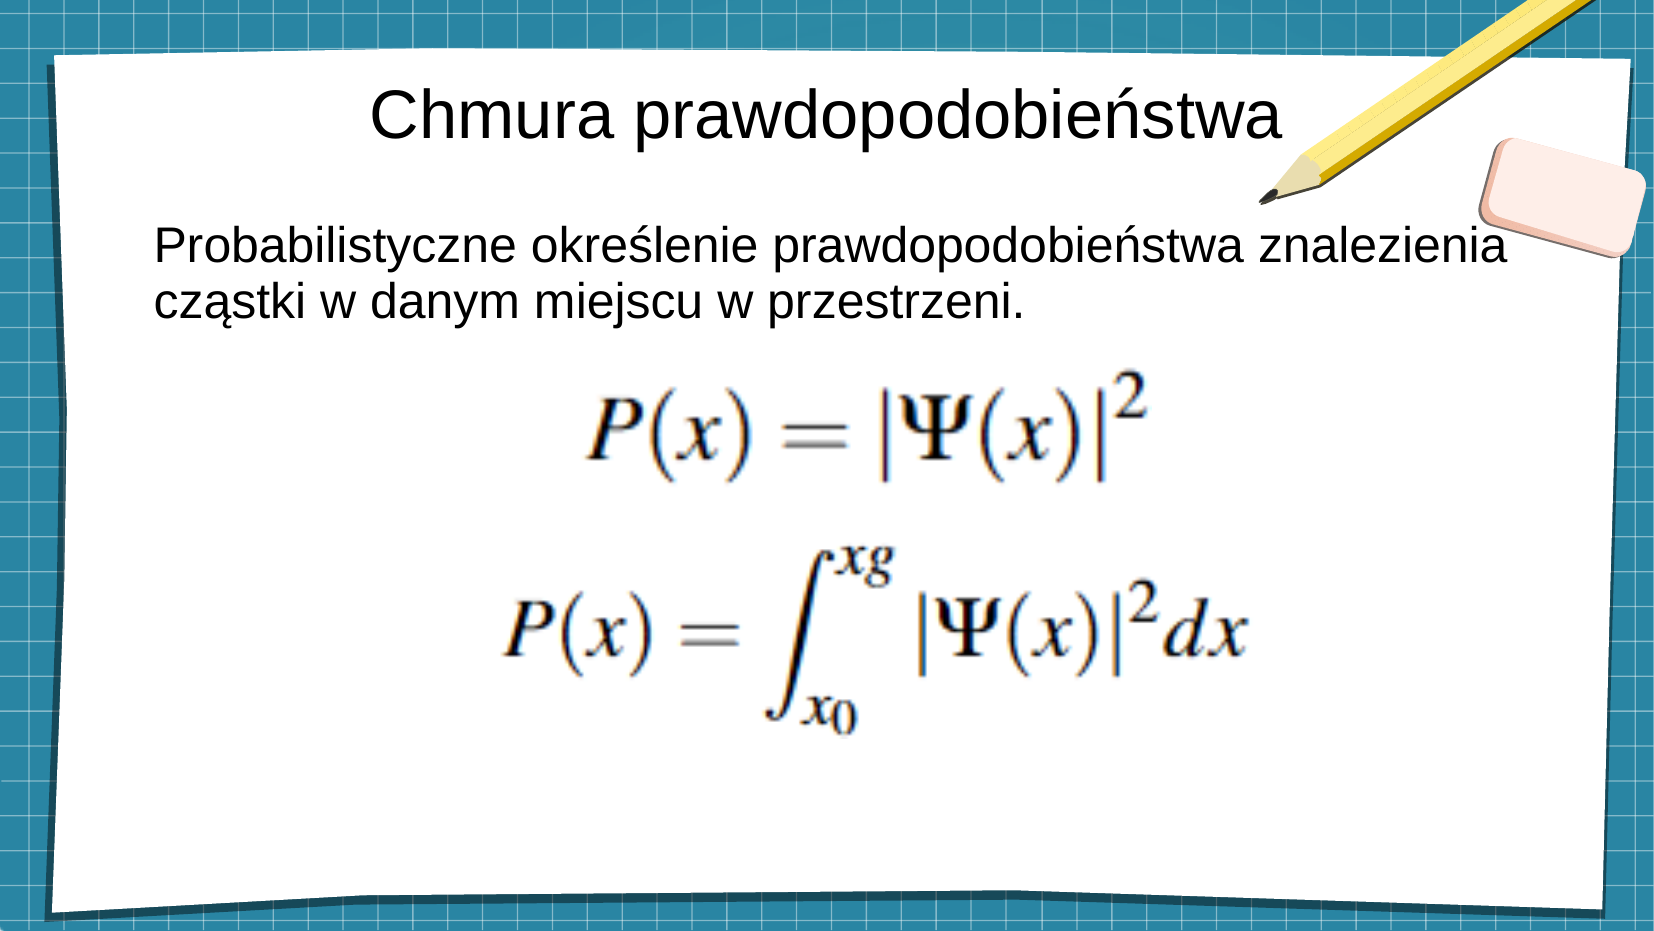

# Chmura prawdopodobieństwa
Probabilistyczne określenie prawdopodobieństwa znalezienia cząstki w danym miejscu w przestrzeni.